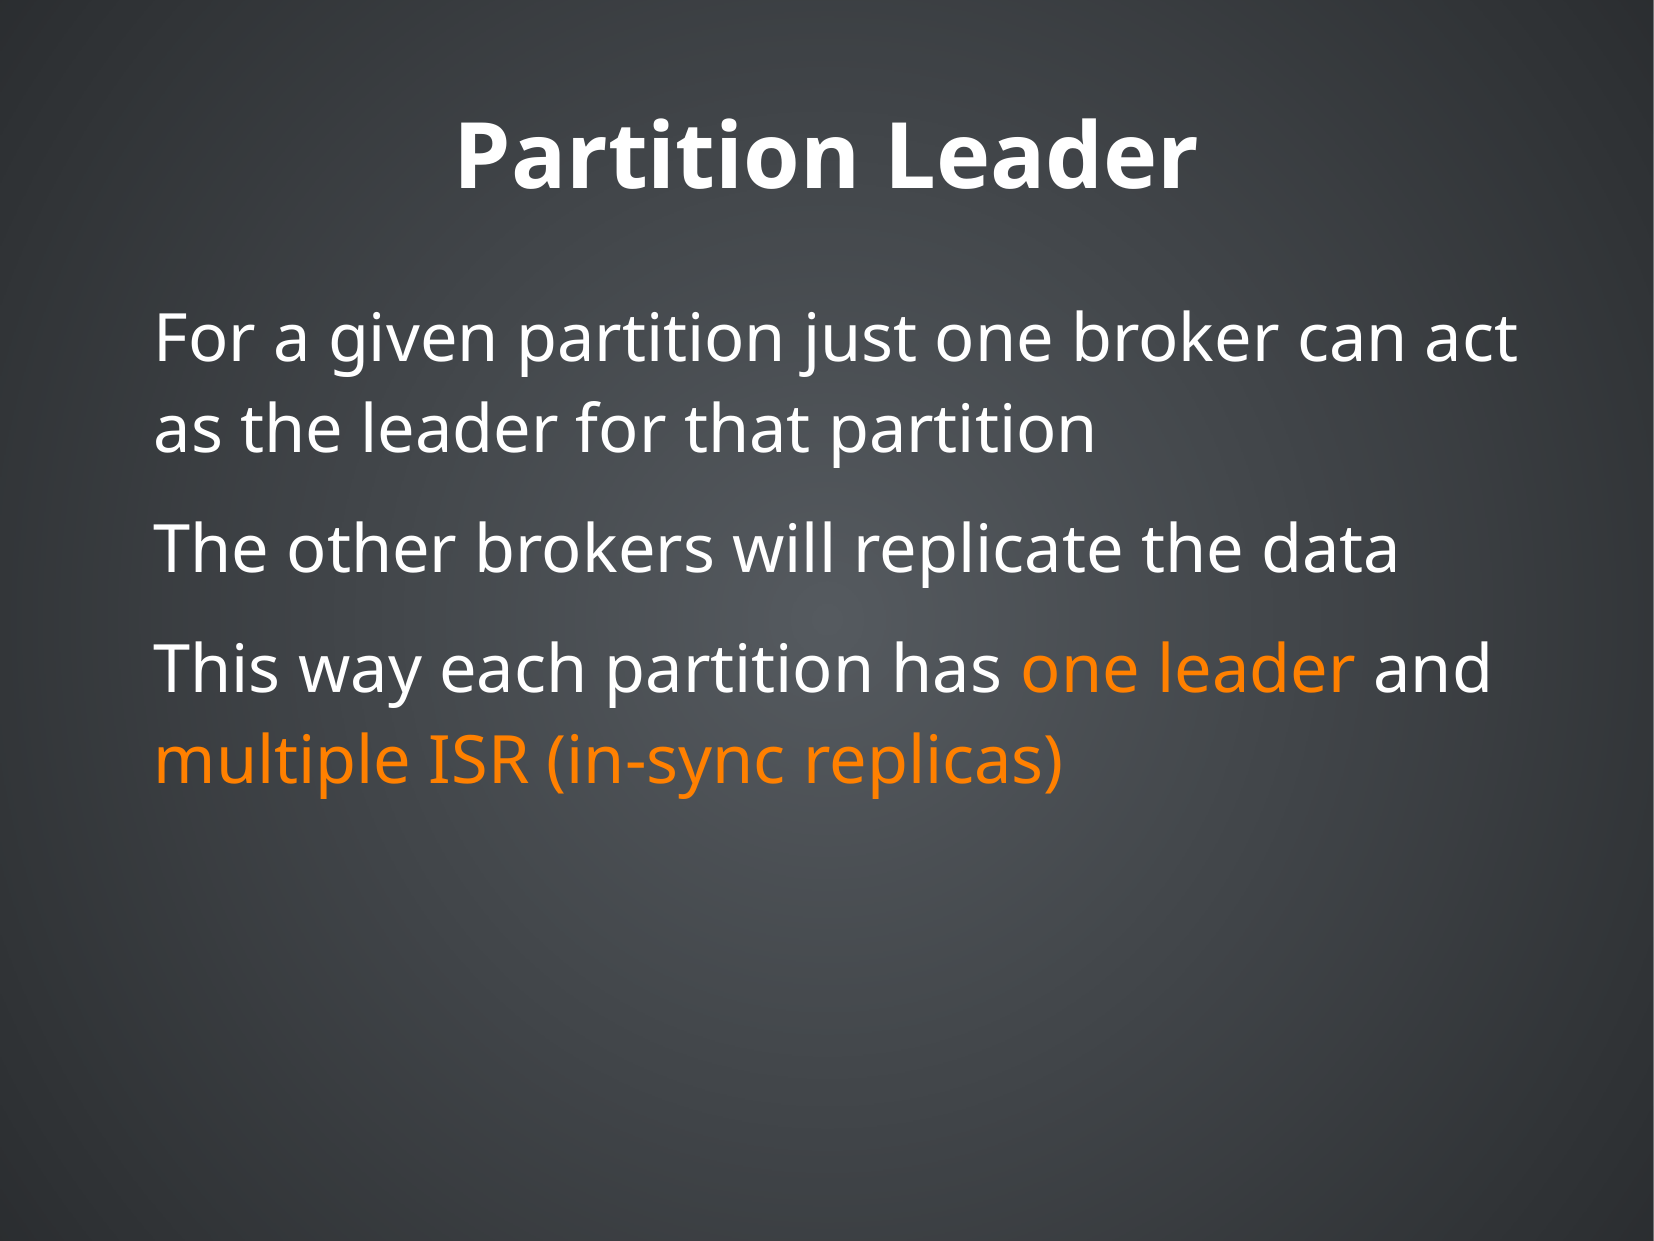

# Partition Leader
For a given partition just one broker can act as the leader for that partition
The other brokers will replicate the data
This way each partition has one leader and multiple ISR (in-sync replicas)